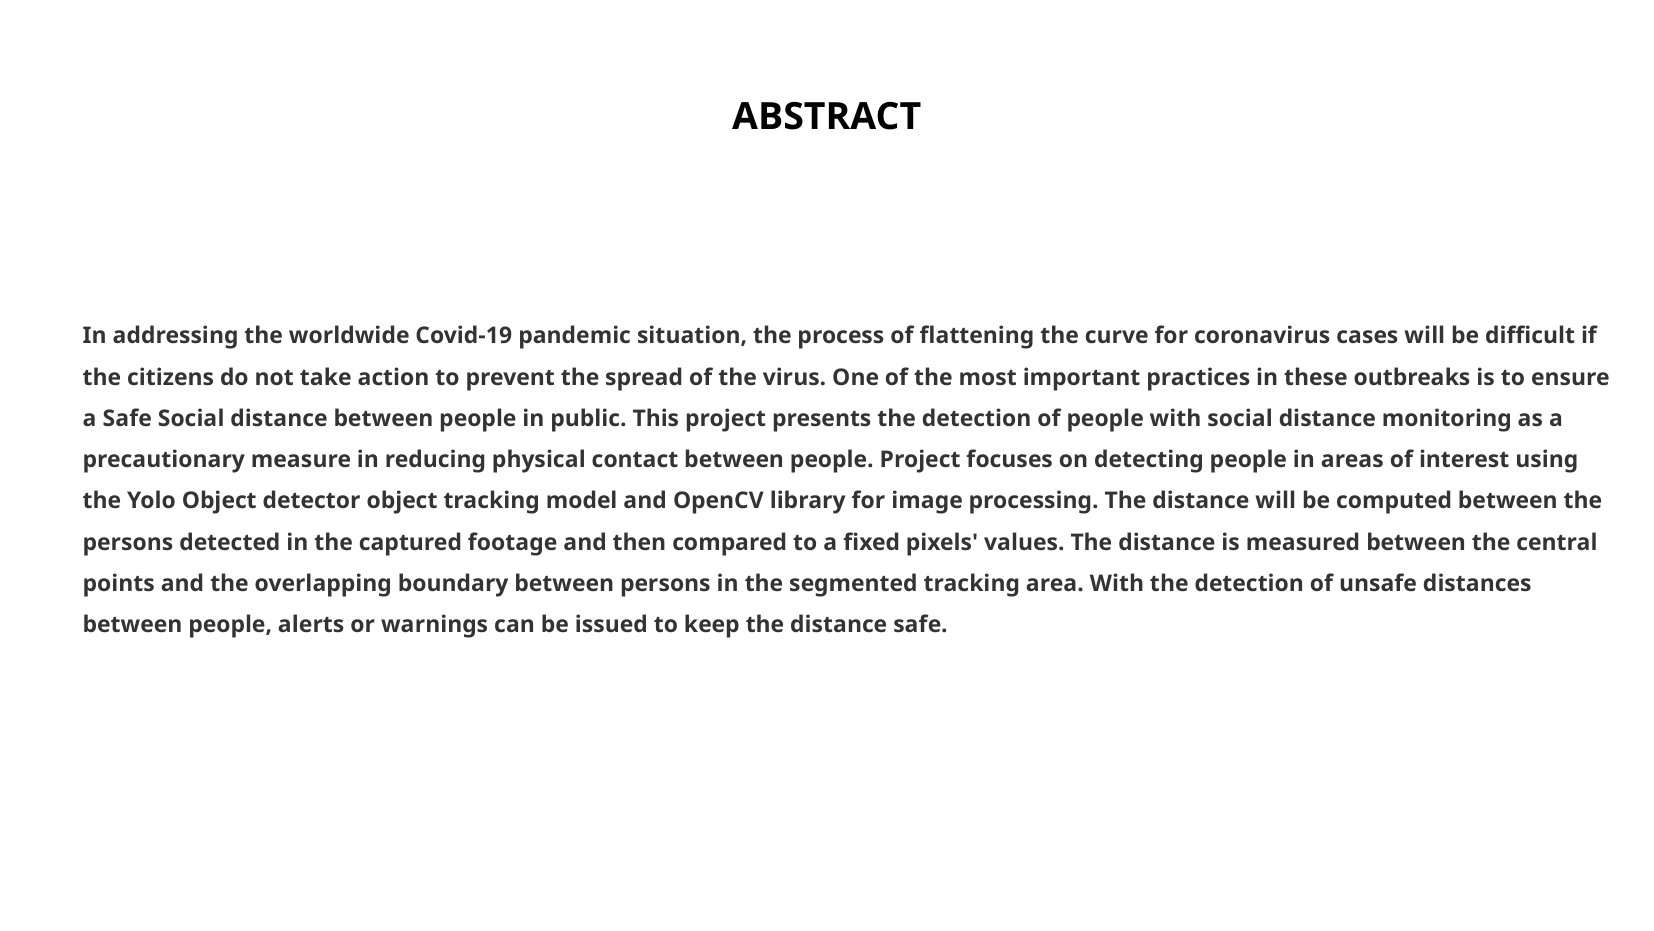

# ABSTRACT
In addressing the worldwide Covid-19 pandemic situation, the process of flattening the curve for coronavirus cases will be difficult if the citizens do not take action to prevent the spread of the virus. One of the most important practices in these outbreaks is to ensure a Safe Social distance between people in public. This project presents the detection of people with social distance monitoring as a precautionary measure in reducing physical contact between people. Project focuses on detecting people in areas of interest using the Yolo Object detector object tracking model and OpenCV library for image processing. The distance will be computed between the persons detected in the captured footage and then compared to a fixed pixels' values. The distance is measured between the central points and the overlapping boundary between persons in the segmented tracking area. With the detection of unsafe distances between people, alerts or warnings can be issued to keep the distance safe.